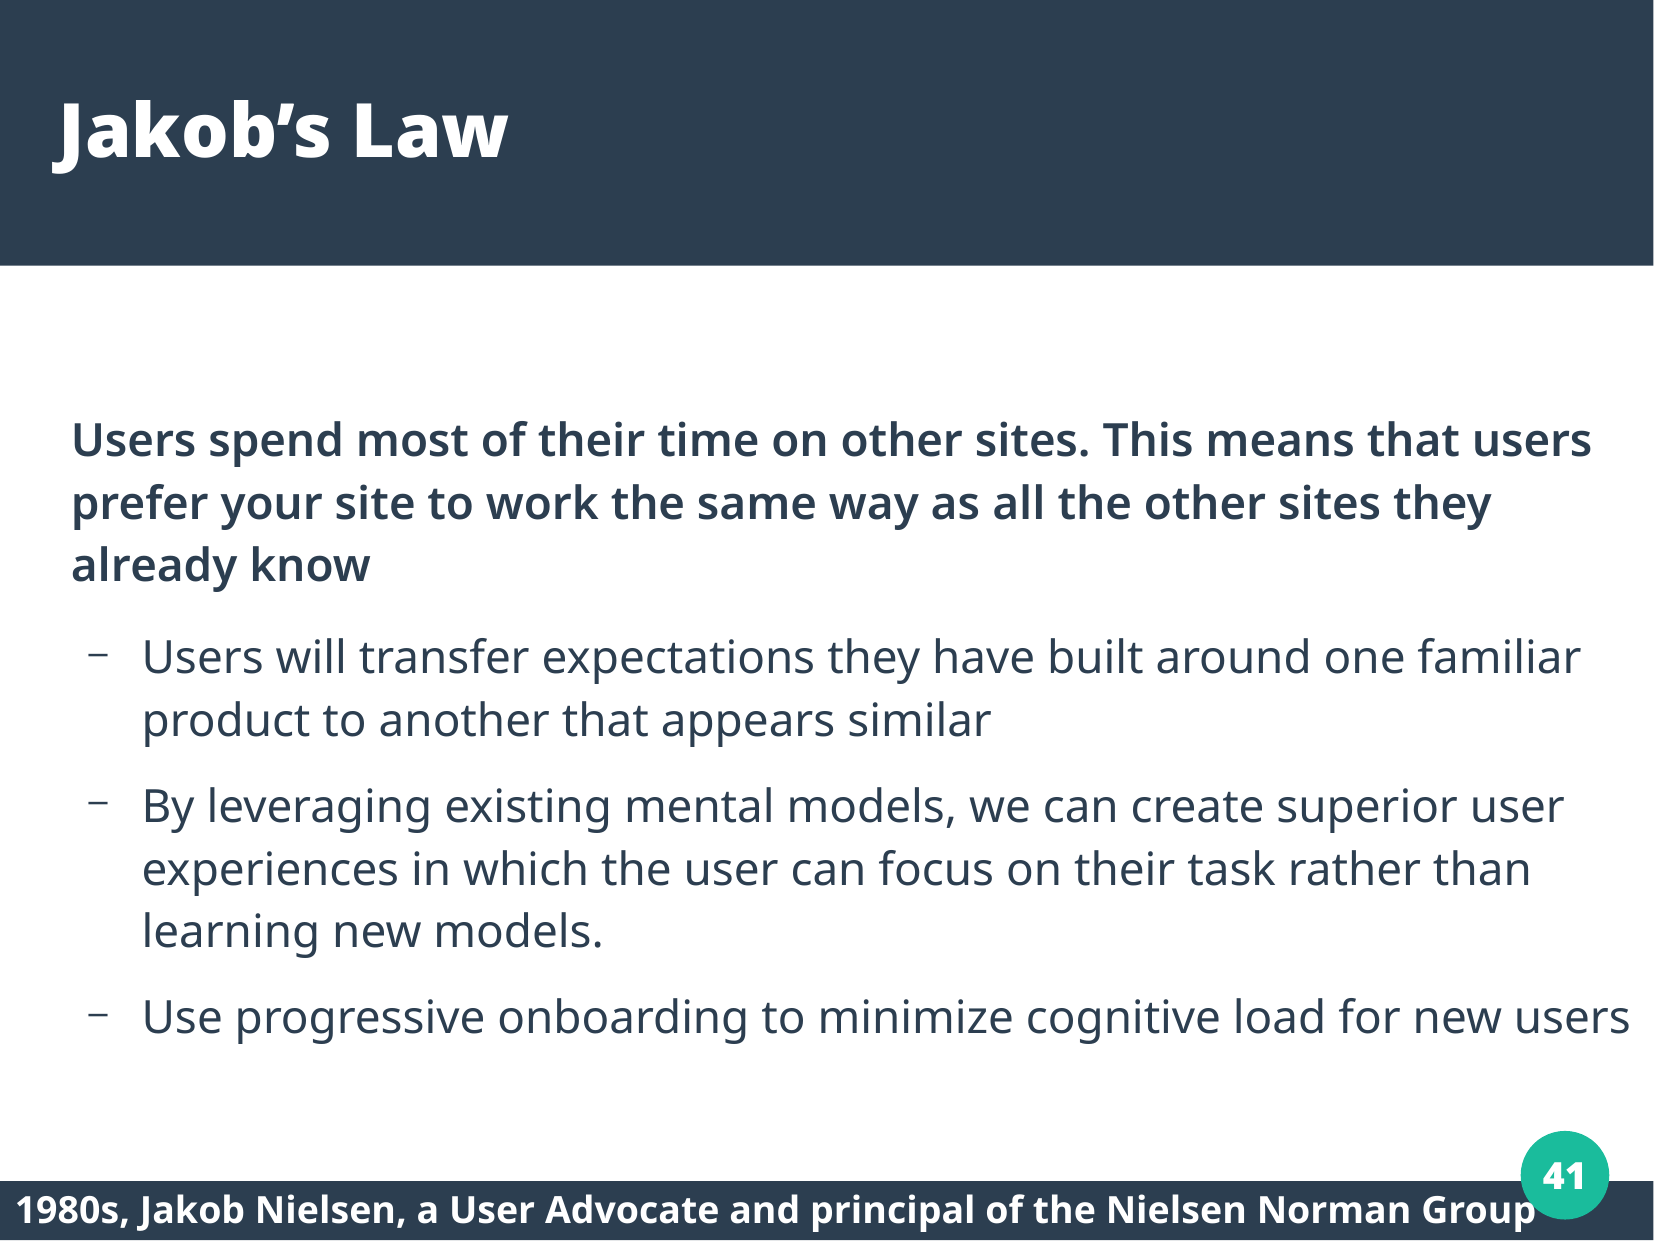

# Jakob’s Law
Users spend most of their time on other sites. This means that users prefer your site to work the same way as all the other sites they already know
Users will transfer expectations they have built around one familiar product to another that appears similar
By leveraging existing mental models, we can create superior user experiences in which the user can focus on their task rather than learning new models.
Use progressive onboarding to minimize cognitive load for new users
41
1980s, Jakob Nielsen, a User Advocate and principal of the Nielsen Norman Group